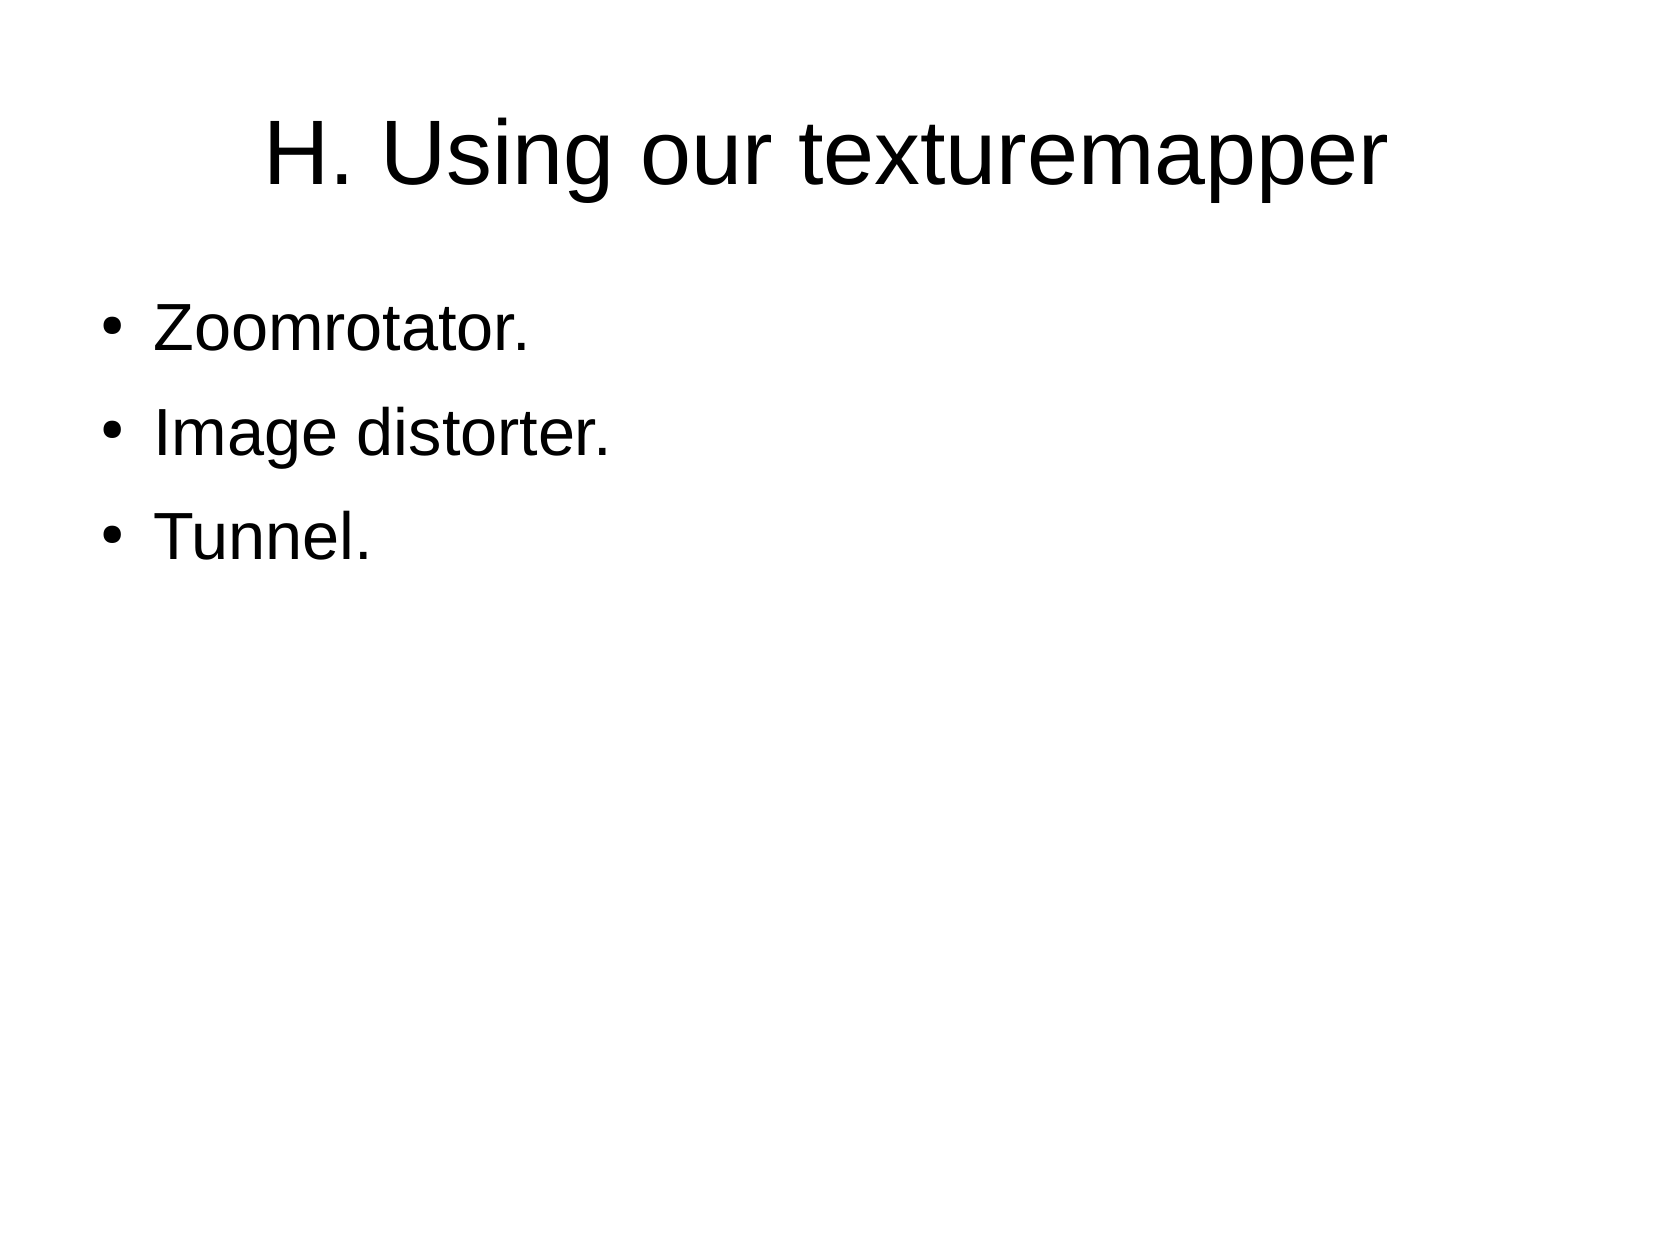

# H. Using our texturemapper
Zoomrotator.
Image distorter.
Tunnel.